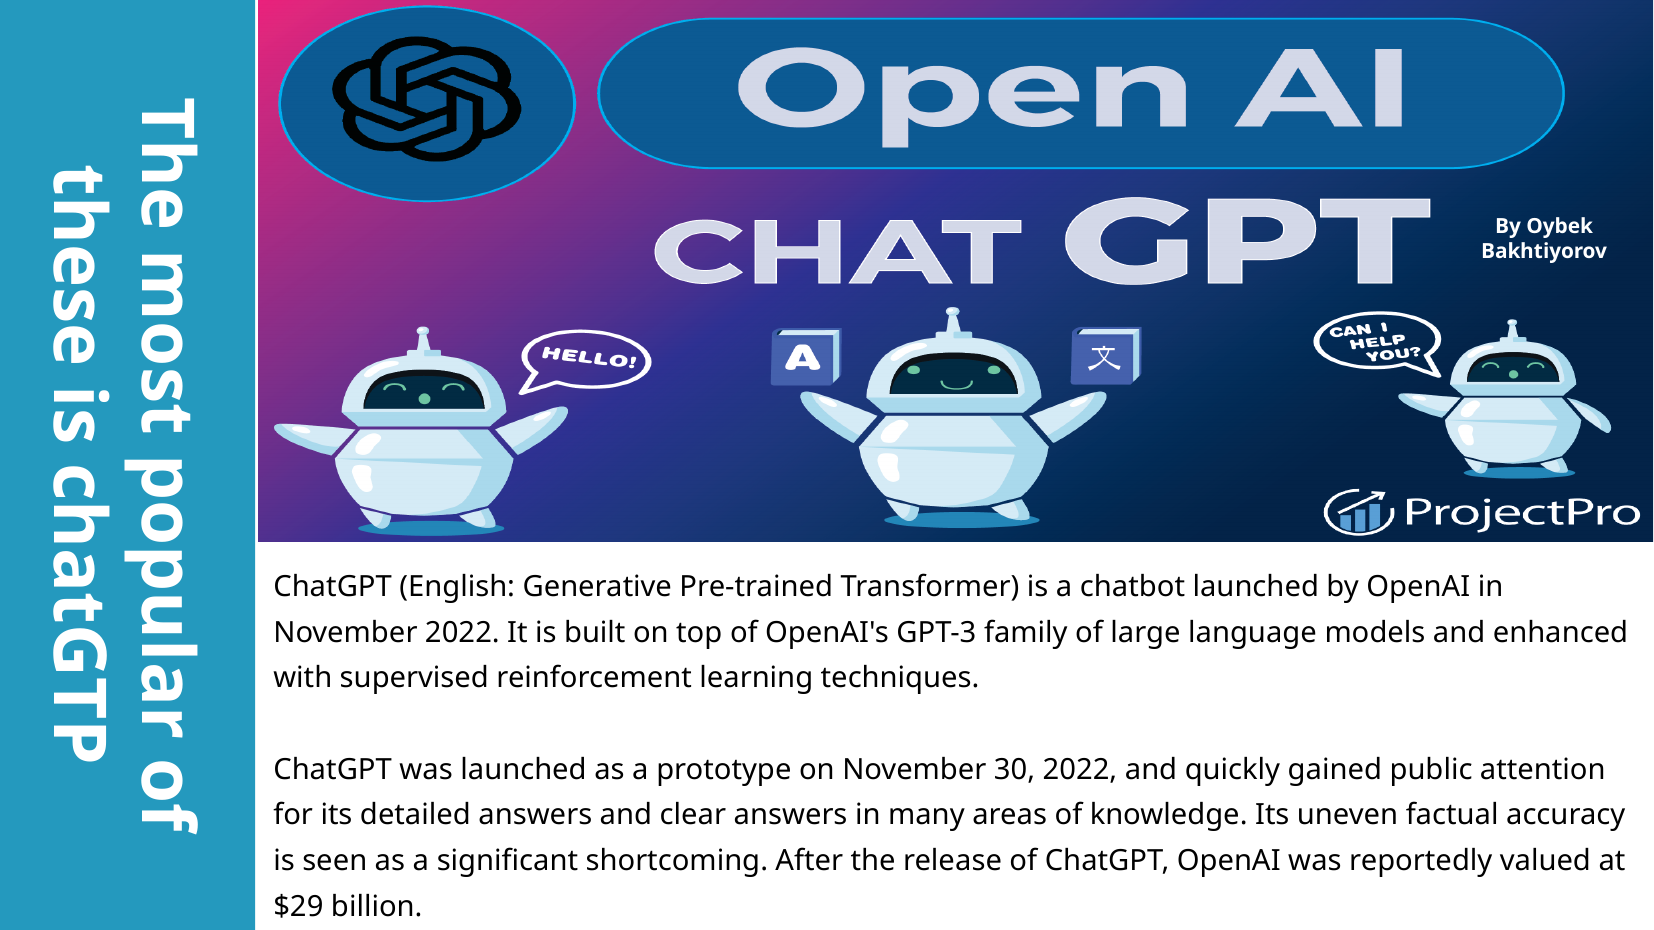

By Oybek Bakhtiyorov
# The most popular of these is chatGTP
ChatGPT (English: Generative Pre-trained Transformer) is a chatbot launched by OpenAI in November 2022. It is built on top of OpenAI's GPT-3 family of large language models and enhanced with supervised reinforcement learning techniques.
ChatGPT was launched as a prototype on November 30, 2022, and quickly gained public attention for its detailed answers and clear answers in many areas of knowledge. Its uneven factual accuracy is seen as a significant shortcoming. After the release of ChatGPT, OpenAI was reportedly valued at $29 billion.